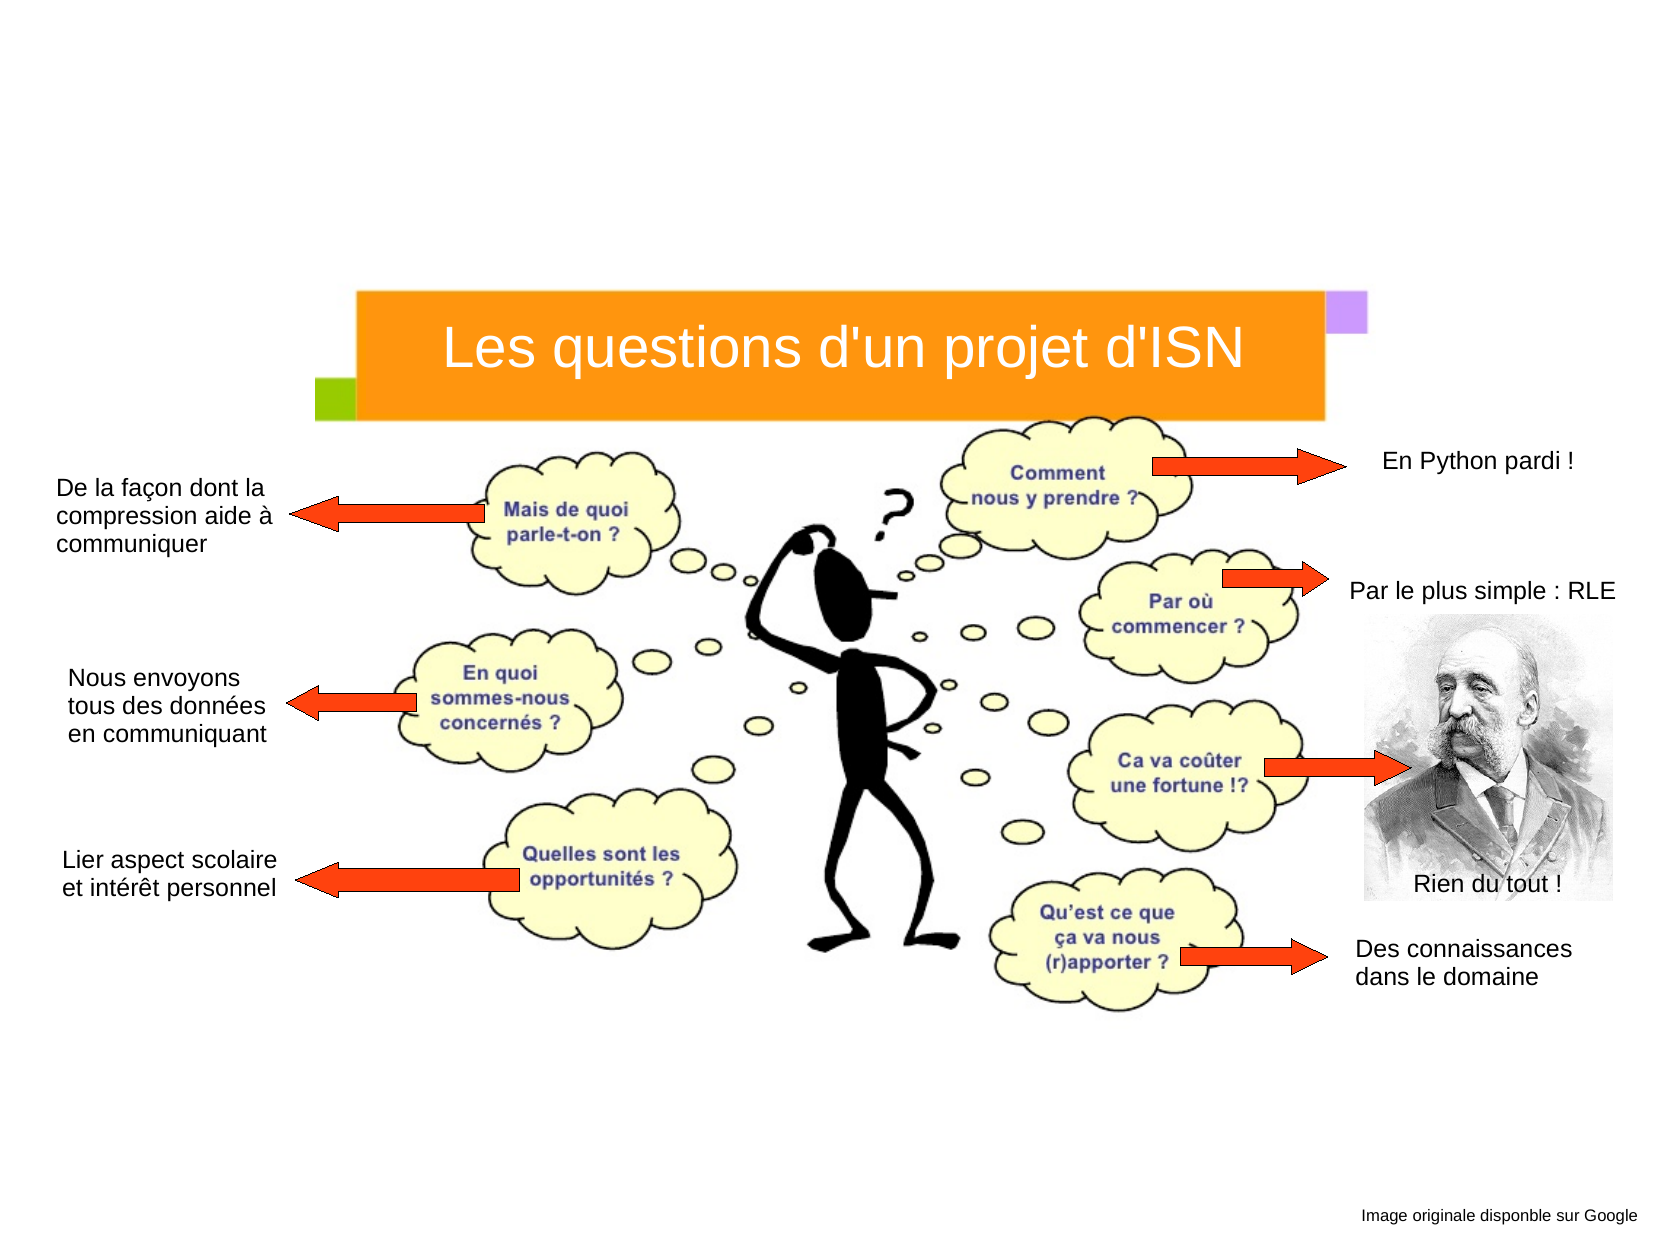

Les questions d'un projet d'ISN
En Python pardi !
De la façon dont la compression aide à communiquer
Par le plus simple : RLE
Nous envoyons tous des données en communiquant
Lier aspect scolaire et intérêt personnel
Rien du tout !
Des connaissances dans le domaine
Image originale disponble sur Google